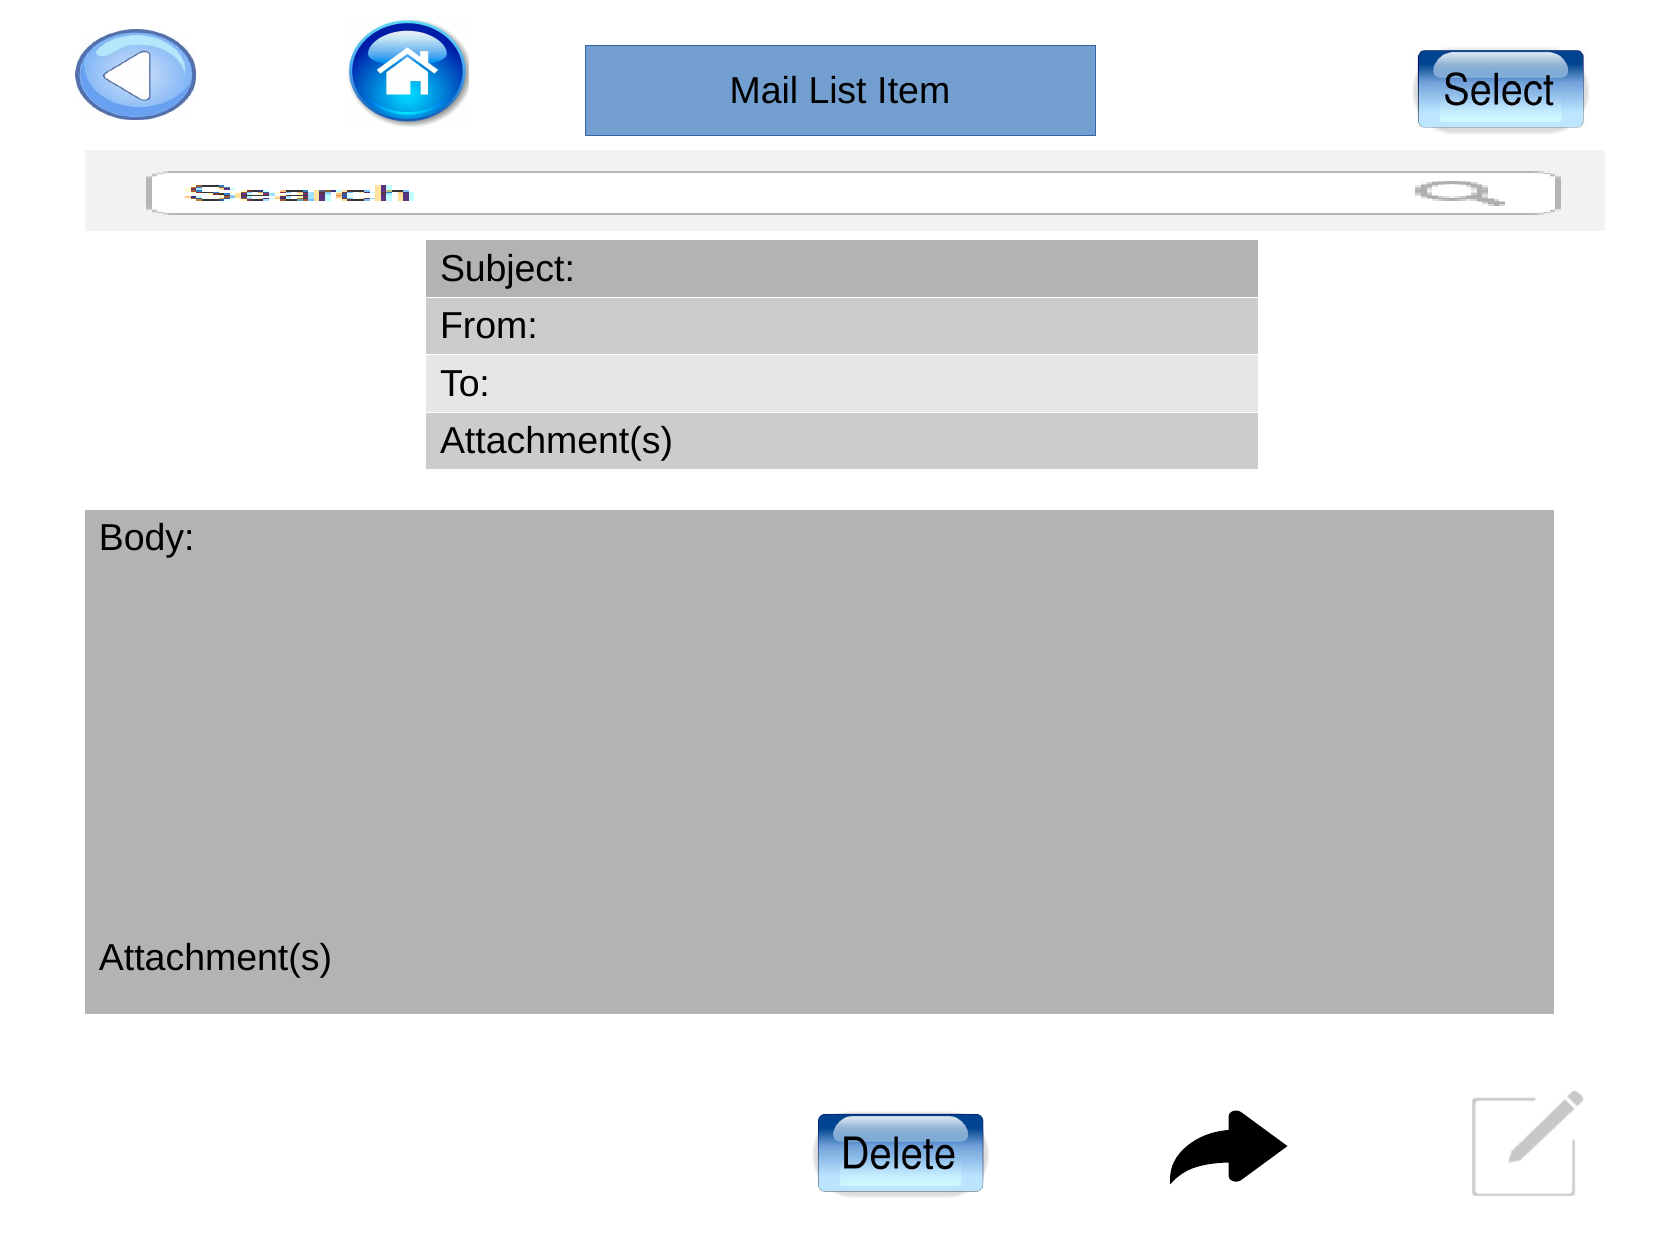

Mail List Item
| Subject: |
| --- |
| From: |
| To: |
| Attachment(s) |
| Body: Attachment(s) |
| --- |